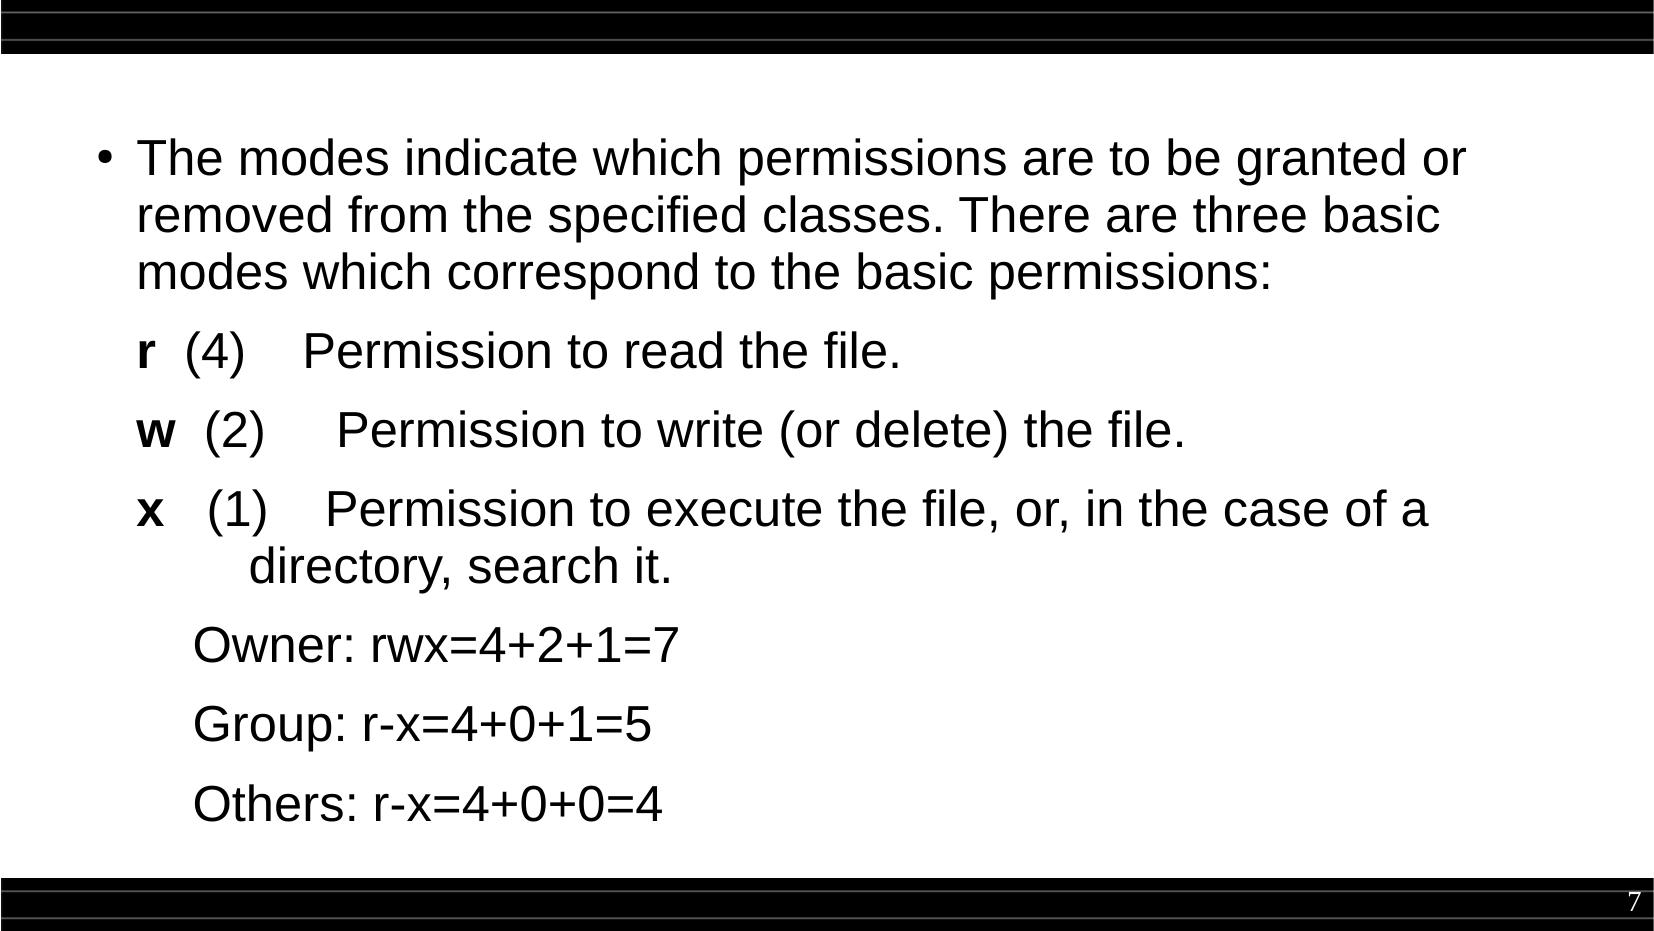

# The modes indicate which permissions are to be granted or removed from the specified classes. There are three basic modes which correspond to the basic permissions:
r (4) Permission to read the file.
w (2) Permission to write (or delete) the file.
x (1) Permission to execute the file, or, in the case of a 			directory, search it.
 Owner: rwx=4+2+1=7
 Group: r-x=4+0+1=5
 Others: r-x=4+0+0=4